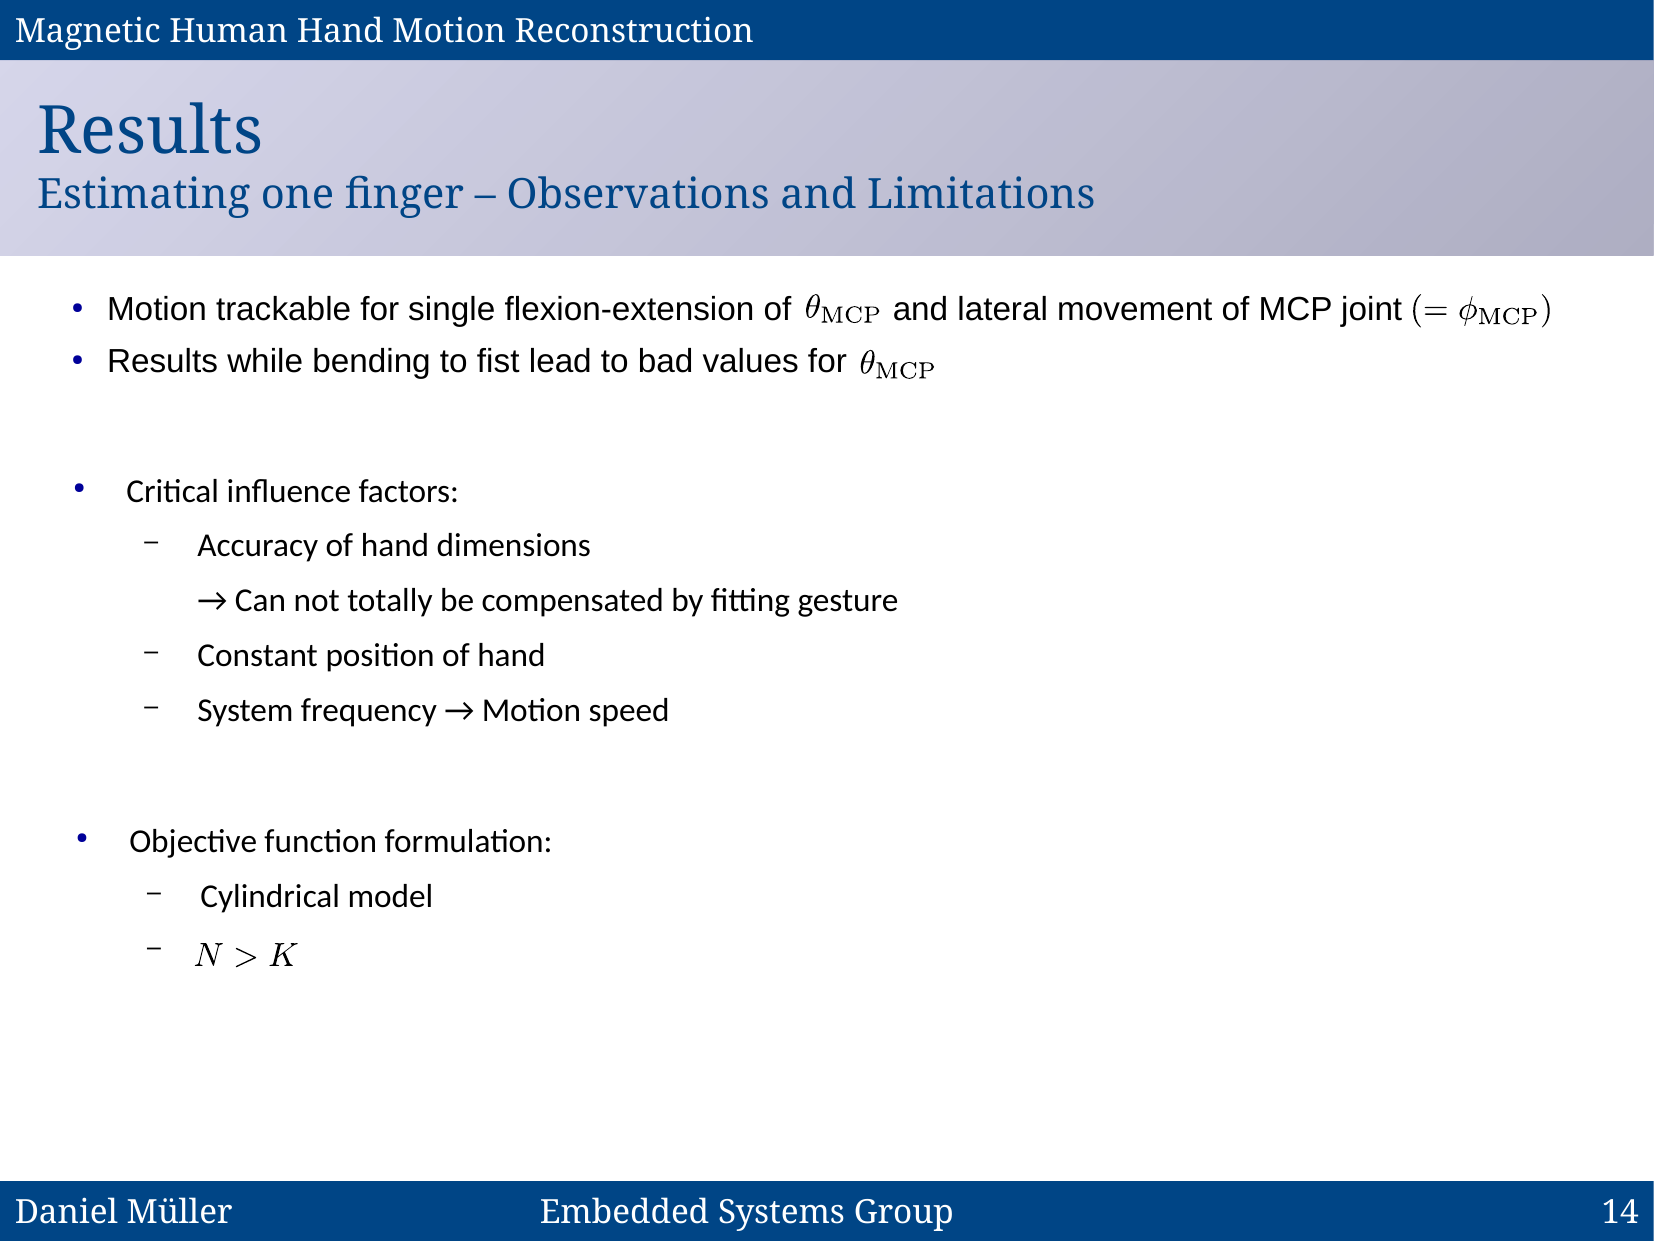

# Results Estimating one finger – Observations and Limitations
Motion trackable for single flexion-extension of and lateral movement of MCP joint
Results while bending to fist lead to bad values for
Critical influence factors:
Accuracy of hand dimensions
→ Can not totally be compensated by fitting gesture
Constant position of hand
System frequency → Motion speed
Objective function formulation:
Cylindrical model